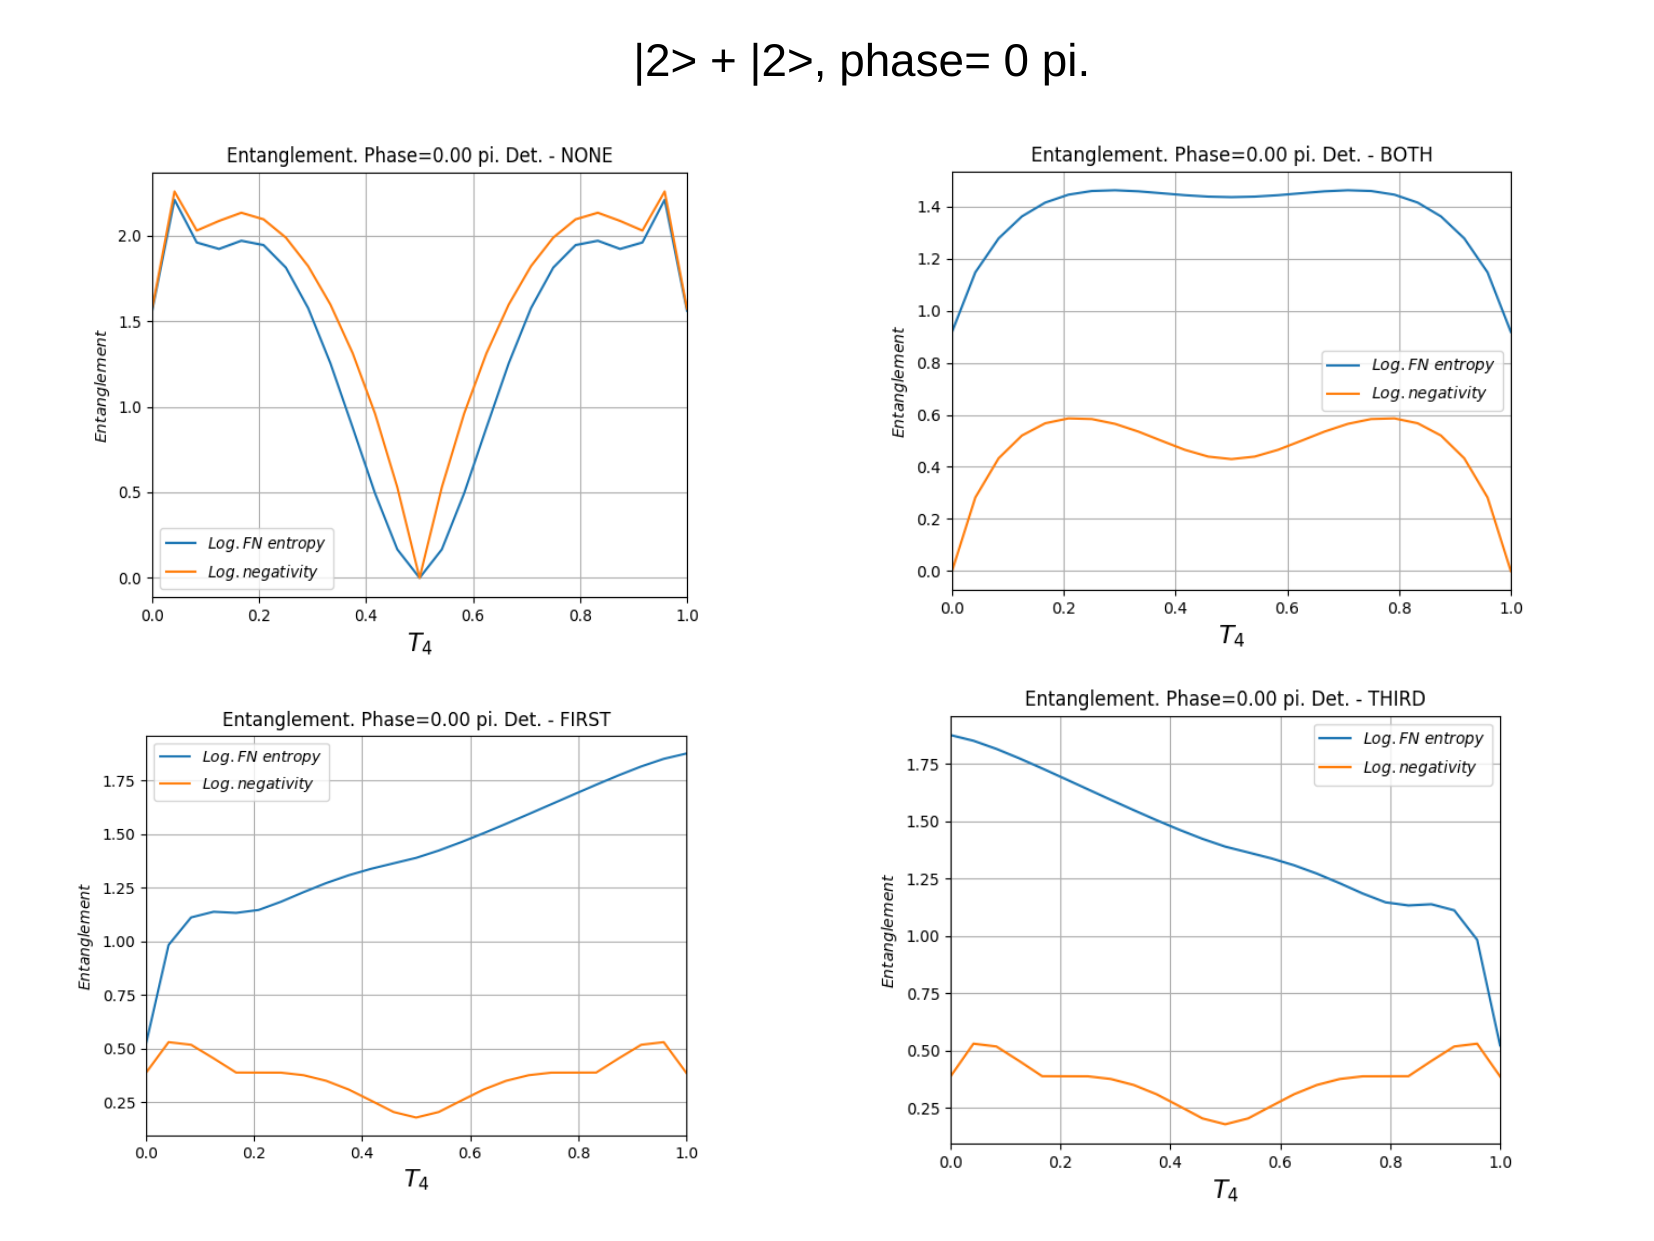

# |2> + |2>, phase= 0 pi.